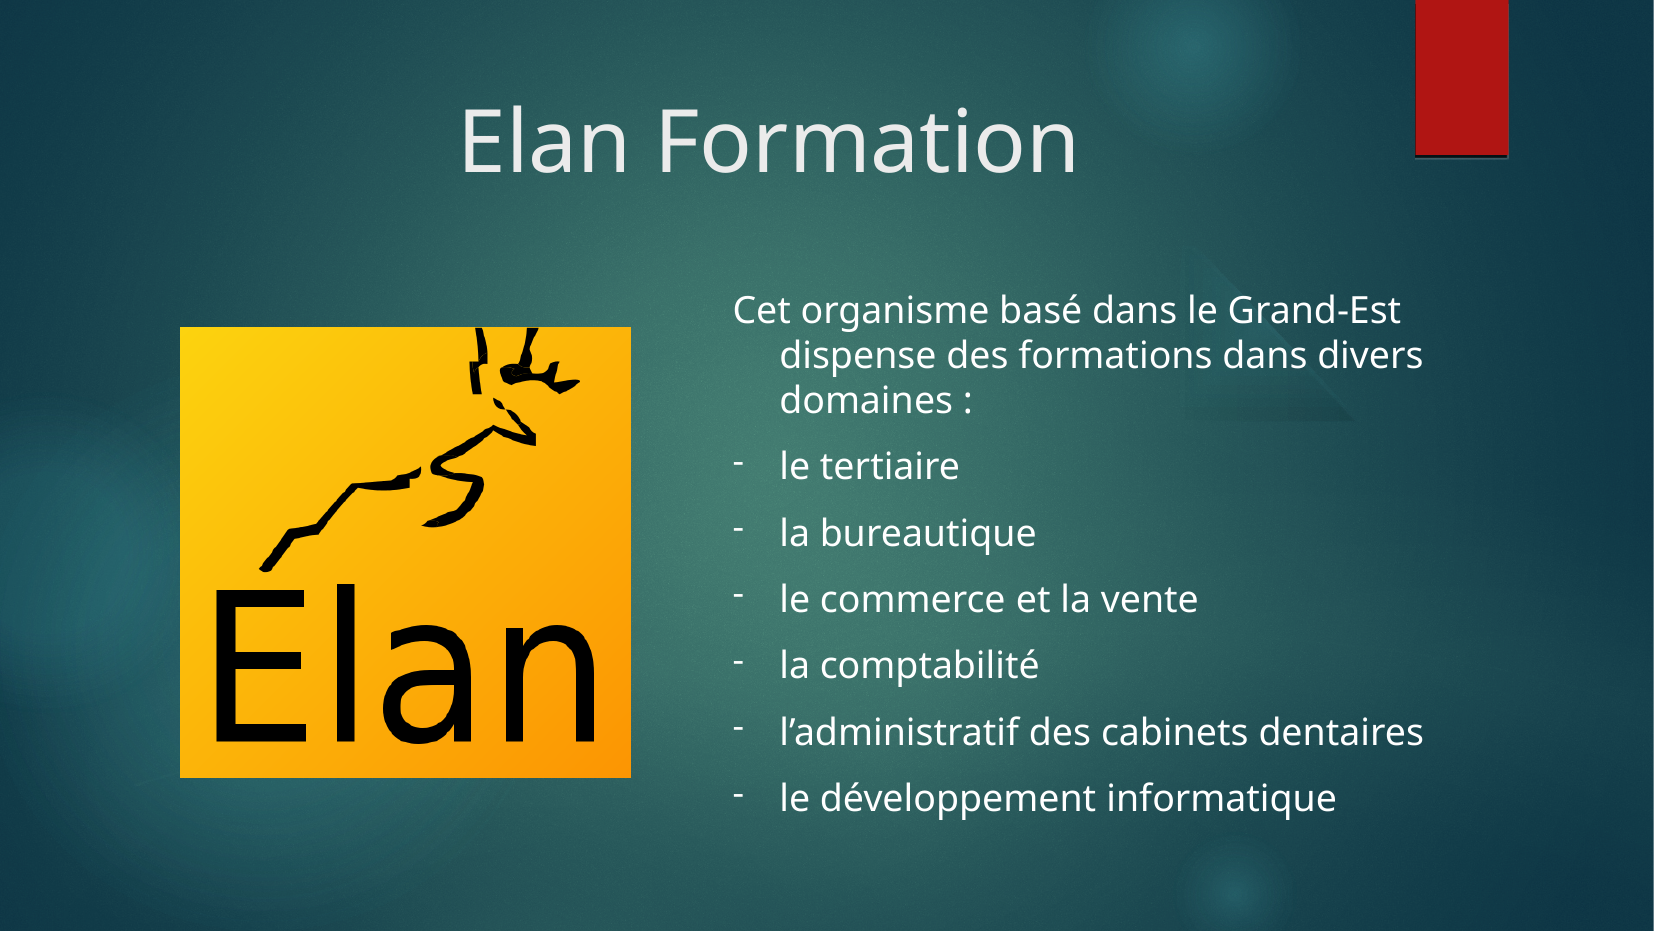

Elan Formation
Cet organisme basé dans le Grand-Est dispense des formations dans divers domaines :
le tertiaire
la bureautique
le commerce et la vente
la comptabilité
l’administratif des cabinets dentaires
le développement informatique